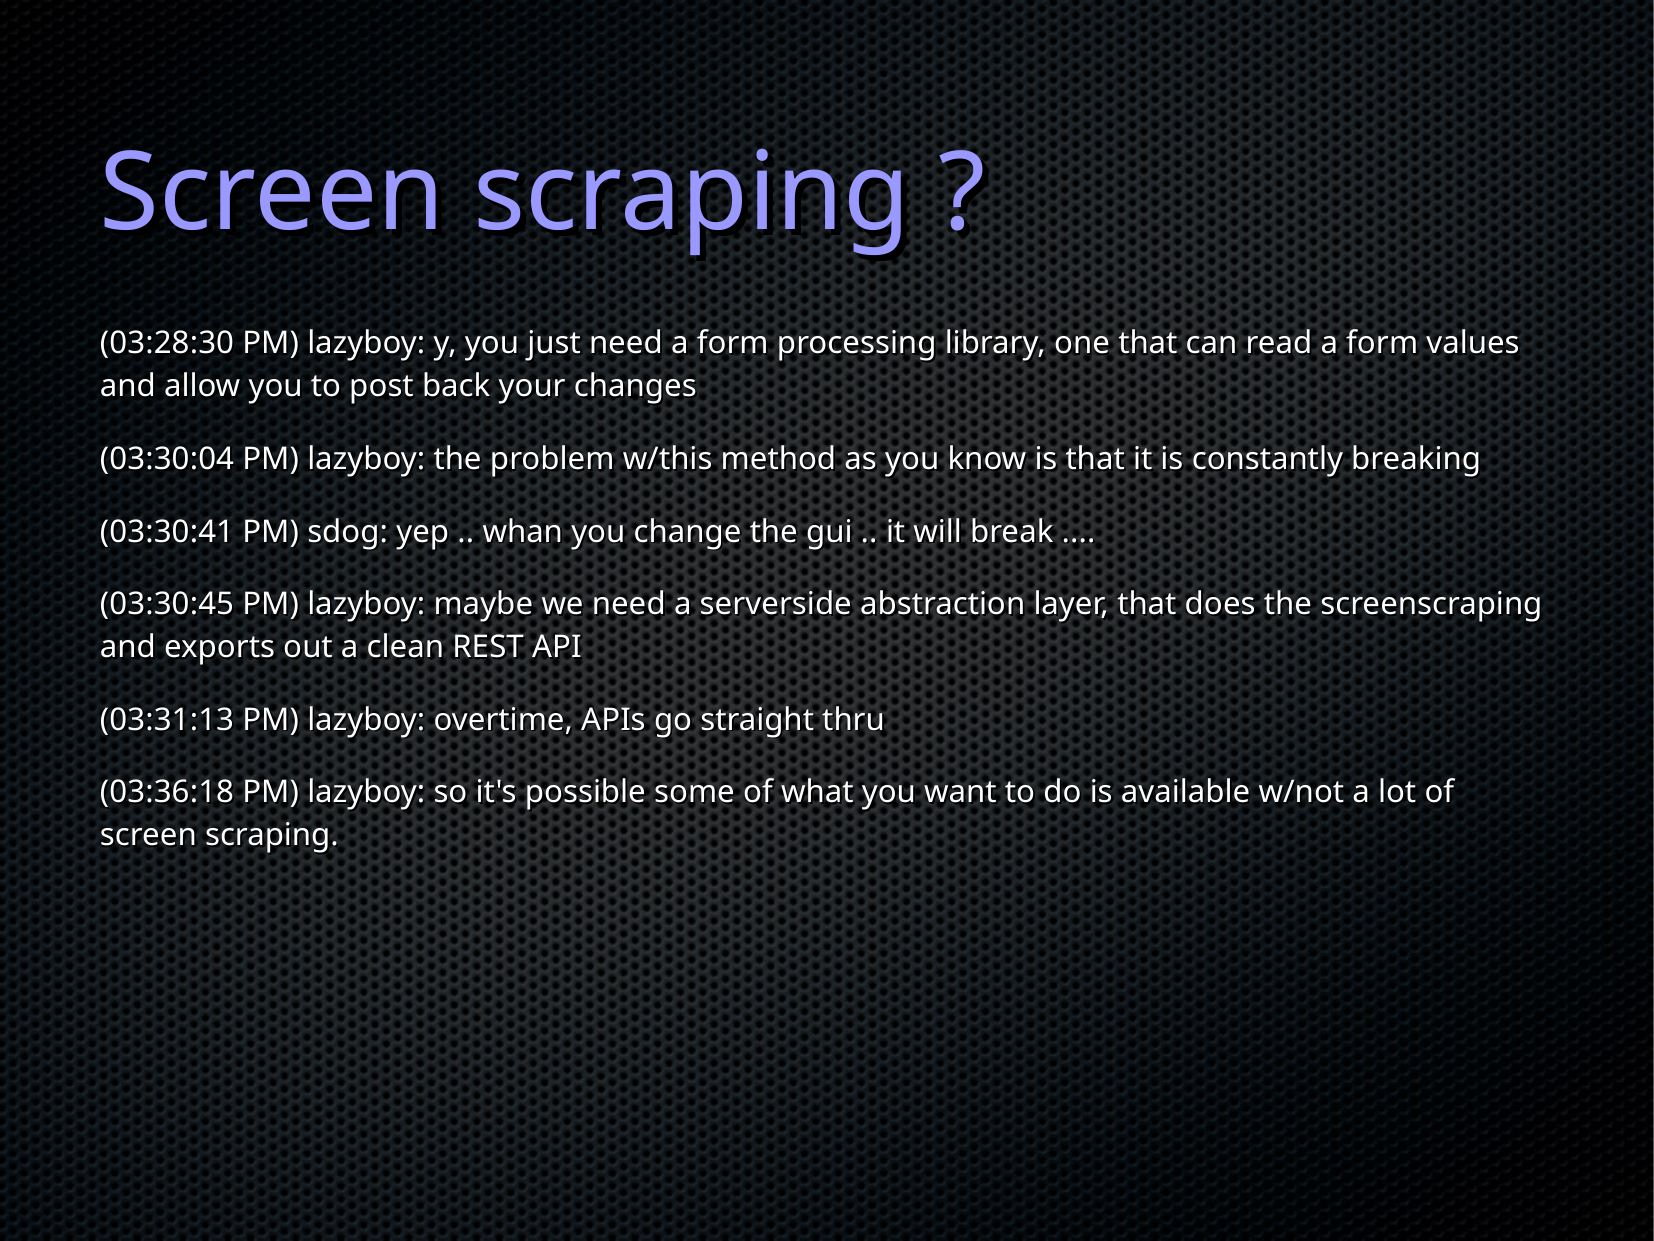

# Screen scraping ?
(03:28:30 PM) lazyboy: y, you just need a form processing library, one that can read a form values and allow you to post back your changes
(03:30:04 PM) lazyboy: the problem w/this method as you know is that it is constantly breaking
(03:30:41 PM) sdog: yep .. whan you change the gui .. it will break ....
(03:30:45 PM) lazyboy: maybe we need a serverside abstraction layer, that does the screenscraping and exports out a clean REST API
(03:31:13 PM) lazyboy: overtime, APIs go straight thru
(03:36:18 PM) lazyboy: so it's possible some of what you want to do is available w/not a lot of screen scraping.